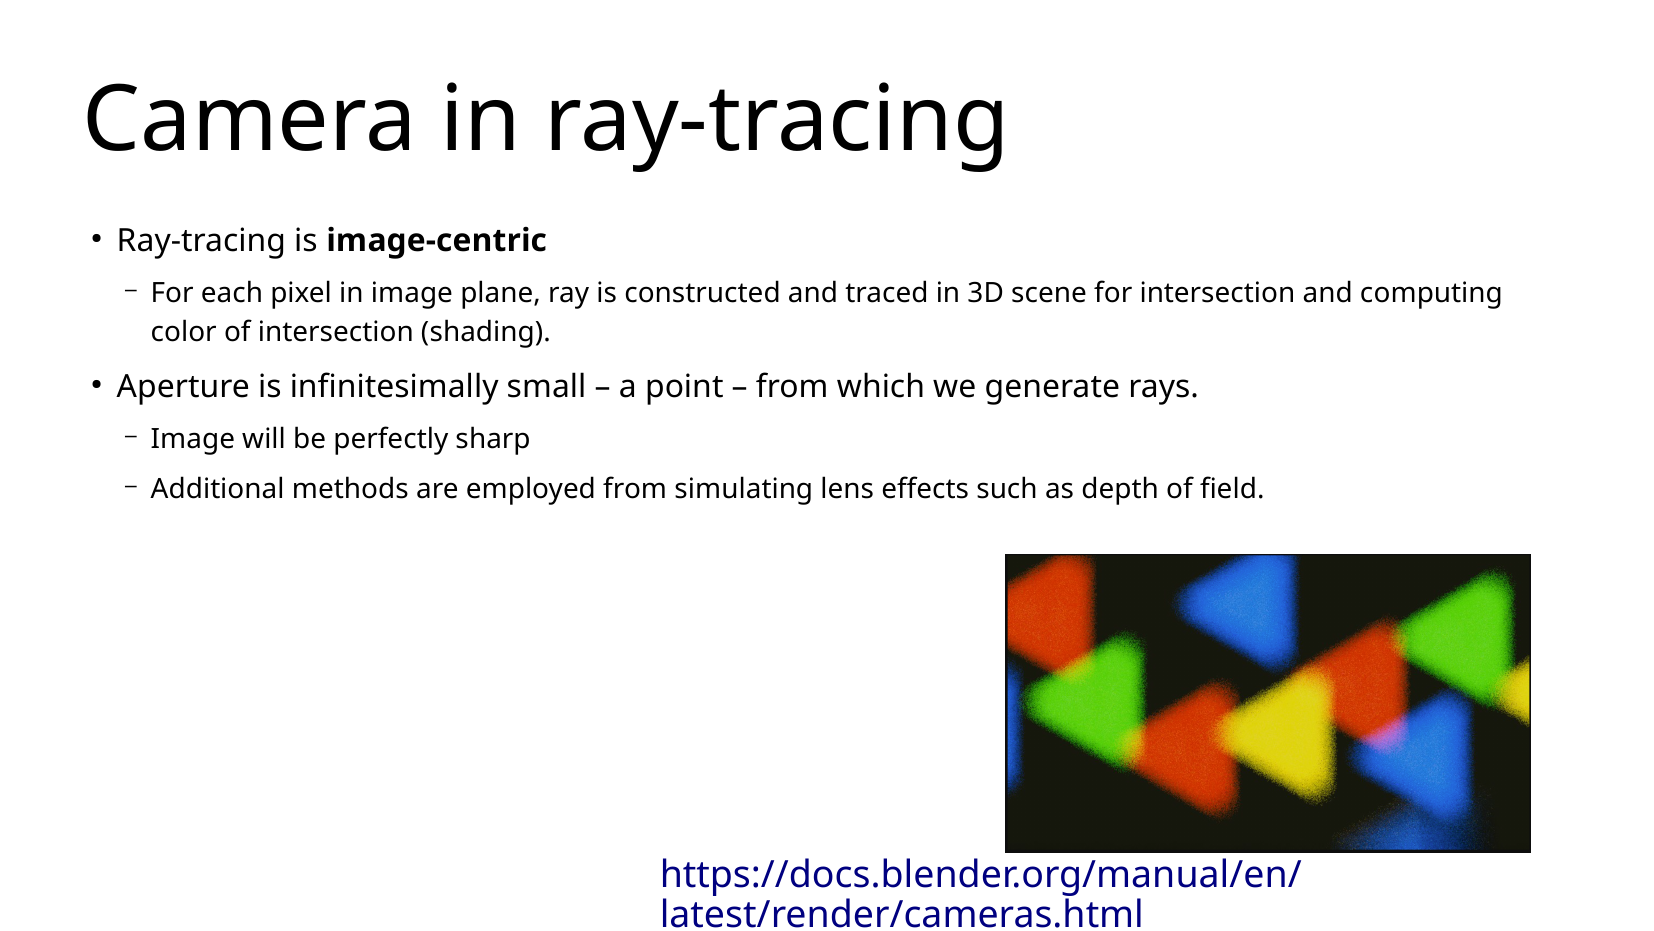

# Camera in ray-tracing
Ray-tracing is image-centric
For each pixel in image plane, ray is constructed and traced in 3D scene for intersection and computing color of intersection (shading).
Aperture is infinitesimally small – a point – from which we generate rays.
Image will be perfectly sharp
Additional methods are employed from simulating lens effects such as depth of field.
https://docs.blender.org/manual/en/latest/render/cameras.html